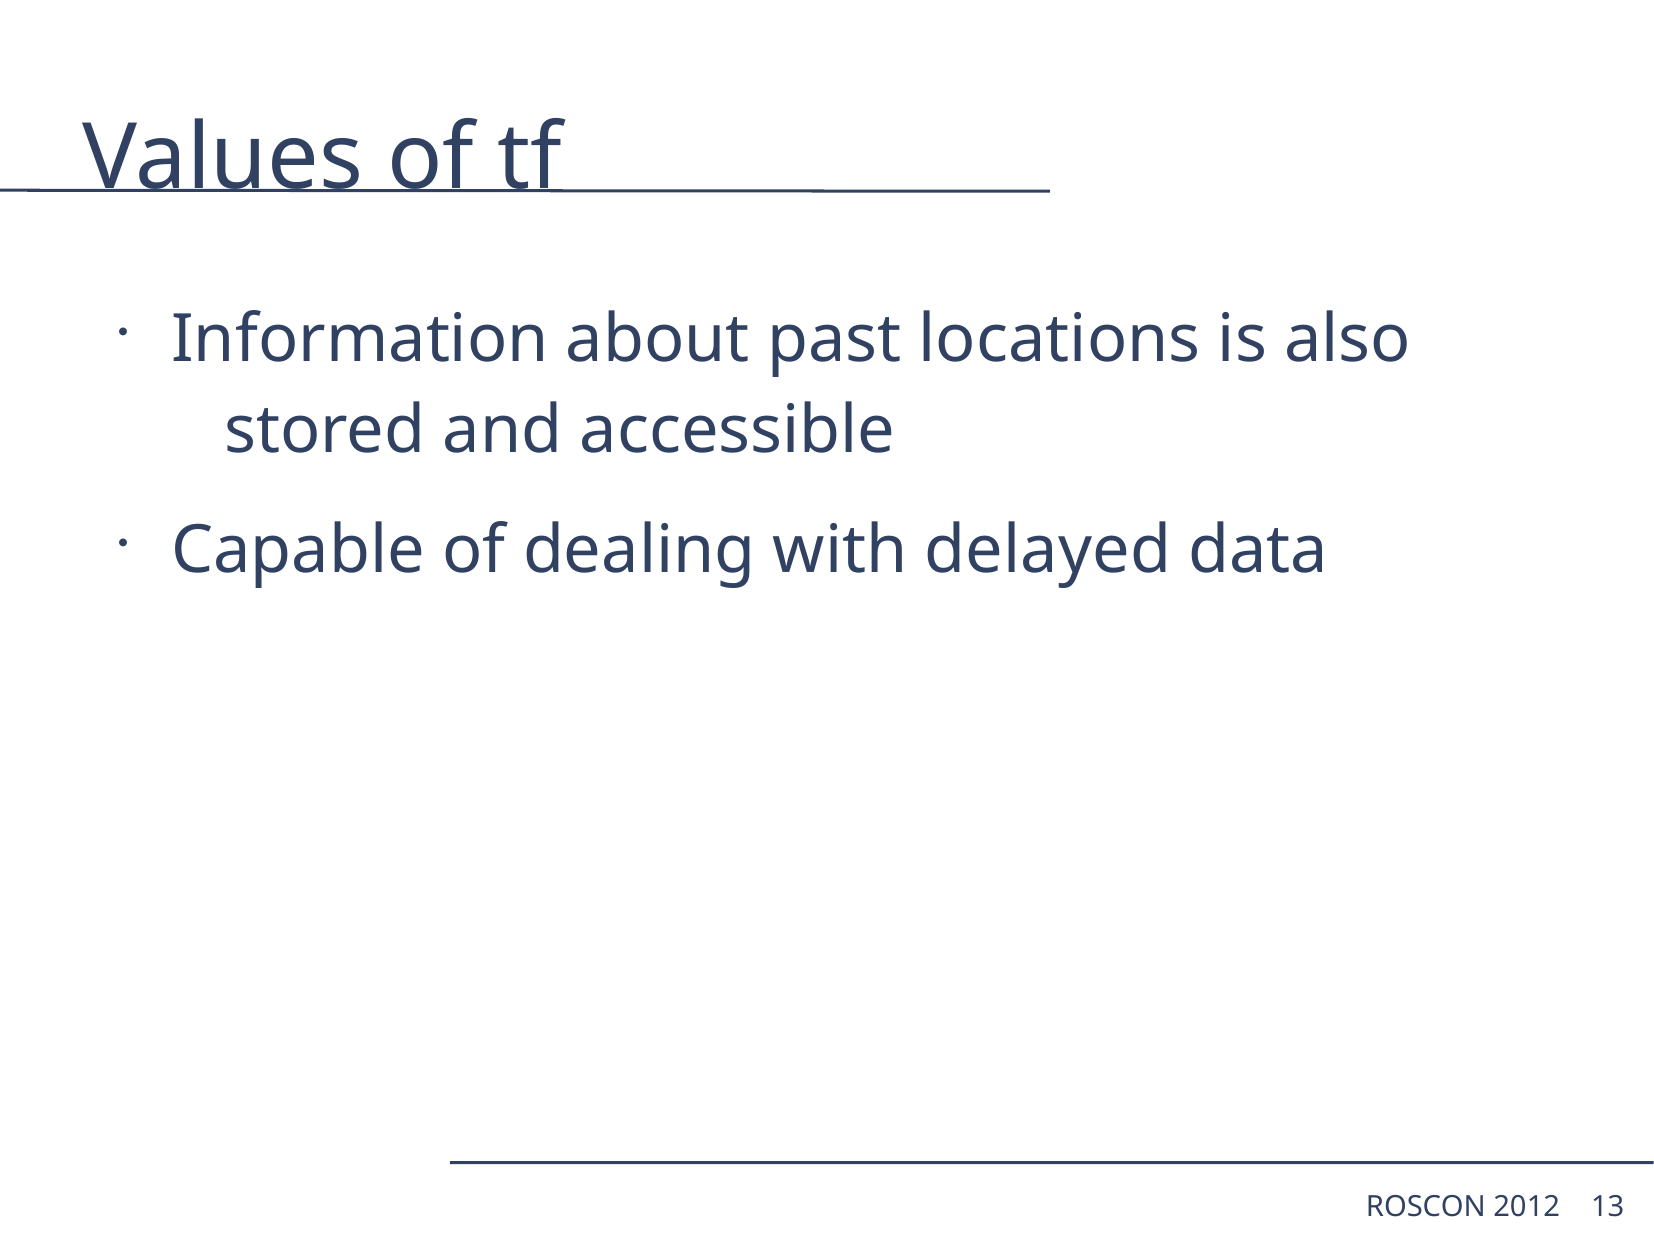

# Values of tf
Information about past locations is also stored and accessible
Capable of dealing with delayed data